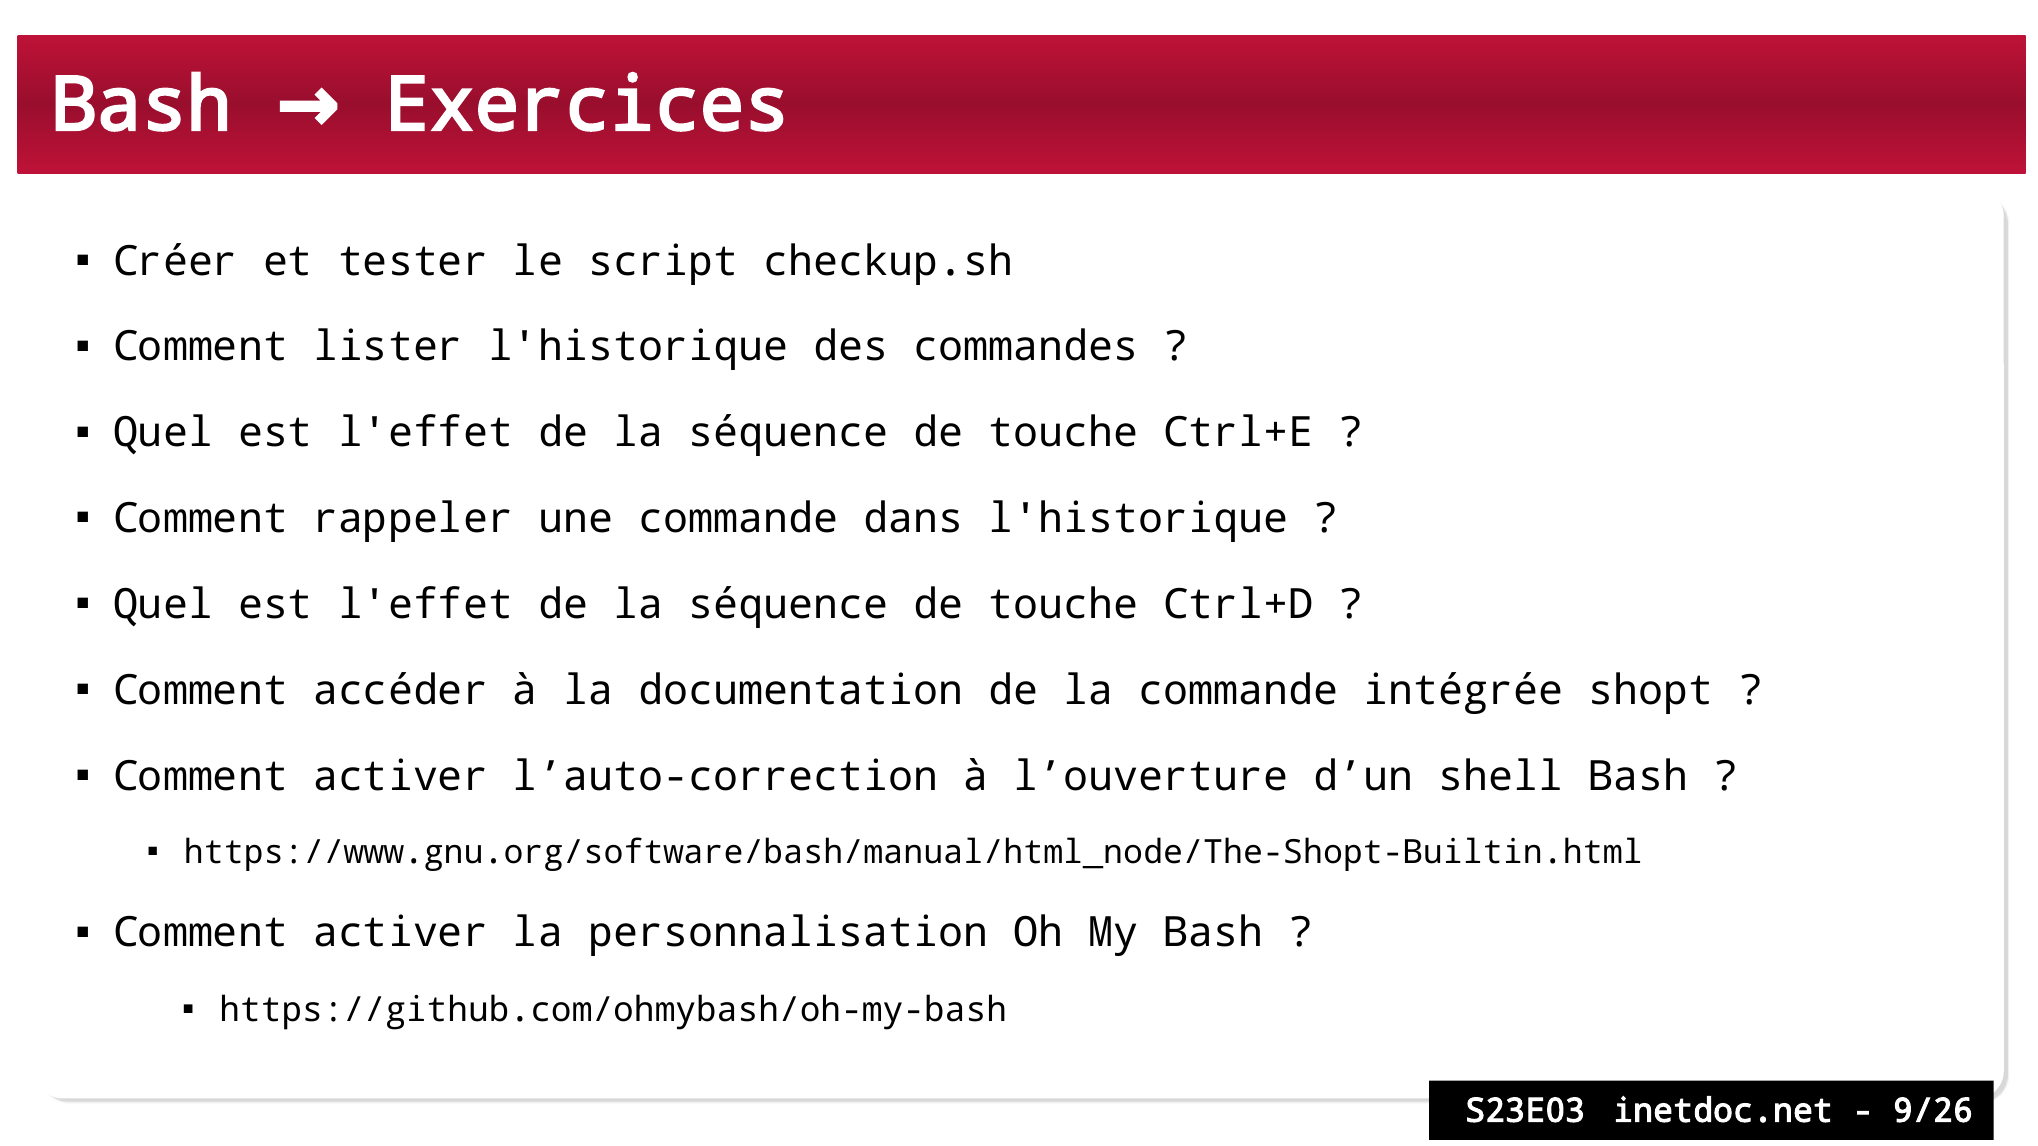

Bash → Exercices
Créer et tester le script checkup.sh
Comment lister l'historique des commandes ?
Quel est l'effet de la séquence de touche Ctrl+E ?
Comment rappeler une commande dans l'historique ?
Quel est l'effet de la séquence de touche Ctrl+D ?
Comment accéder à la documentation de la commande intégrée shopt ?
Comment activer l’auto-correction à l’ouverture d’un shell Bash ?
https://www.gnu.org/software/bash/manual/html_node/The-Shopt-Builtin.html
Comment activer la personnalisation Oh My Bash ?
https://github.com/ohmybash/oh-my-bash
S23E03	inetdoc.net - /26